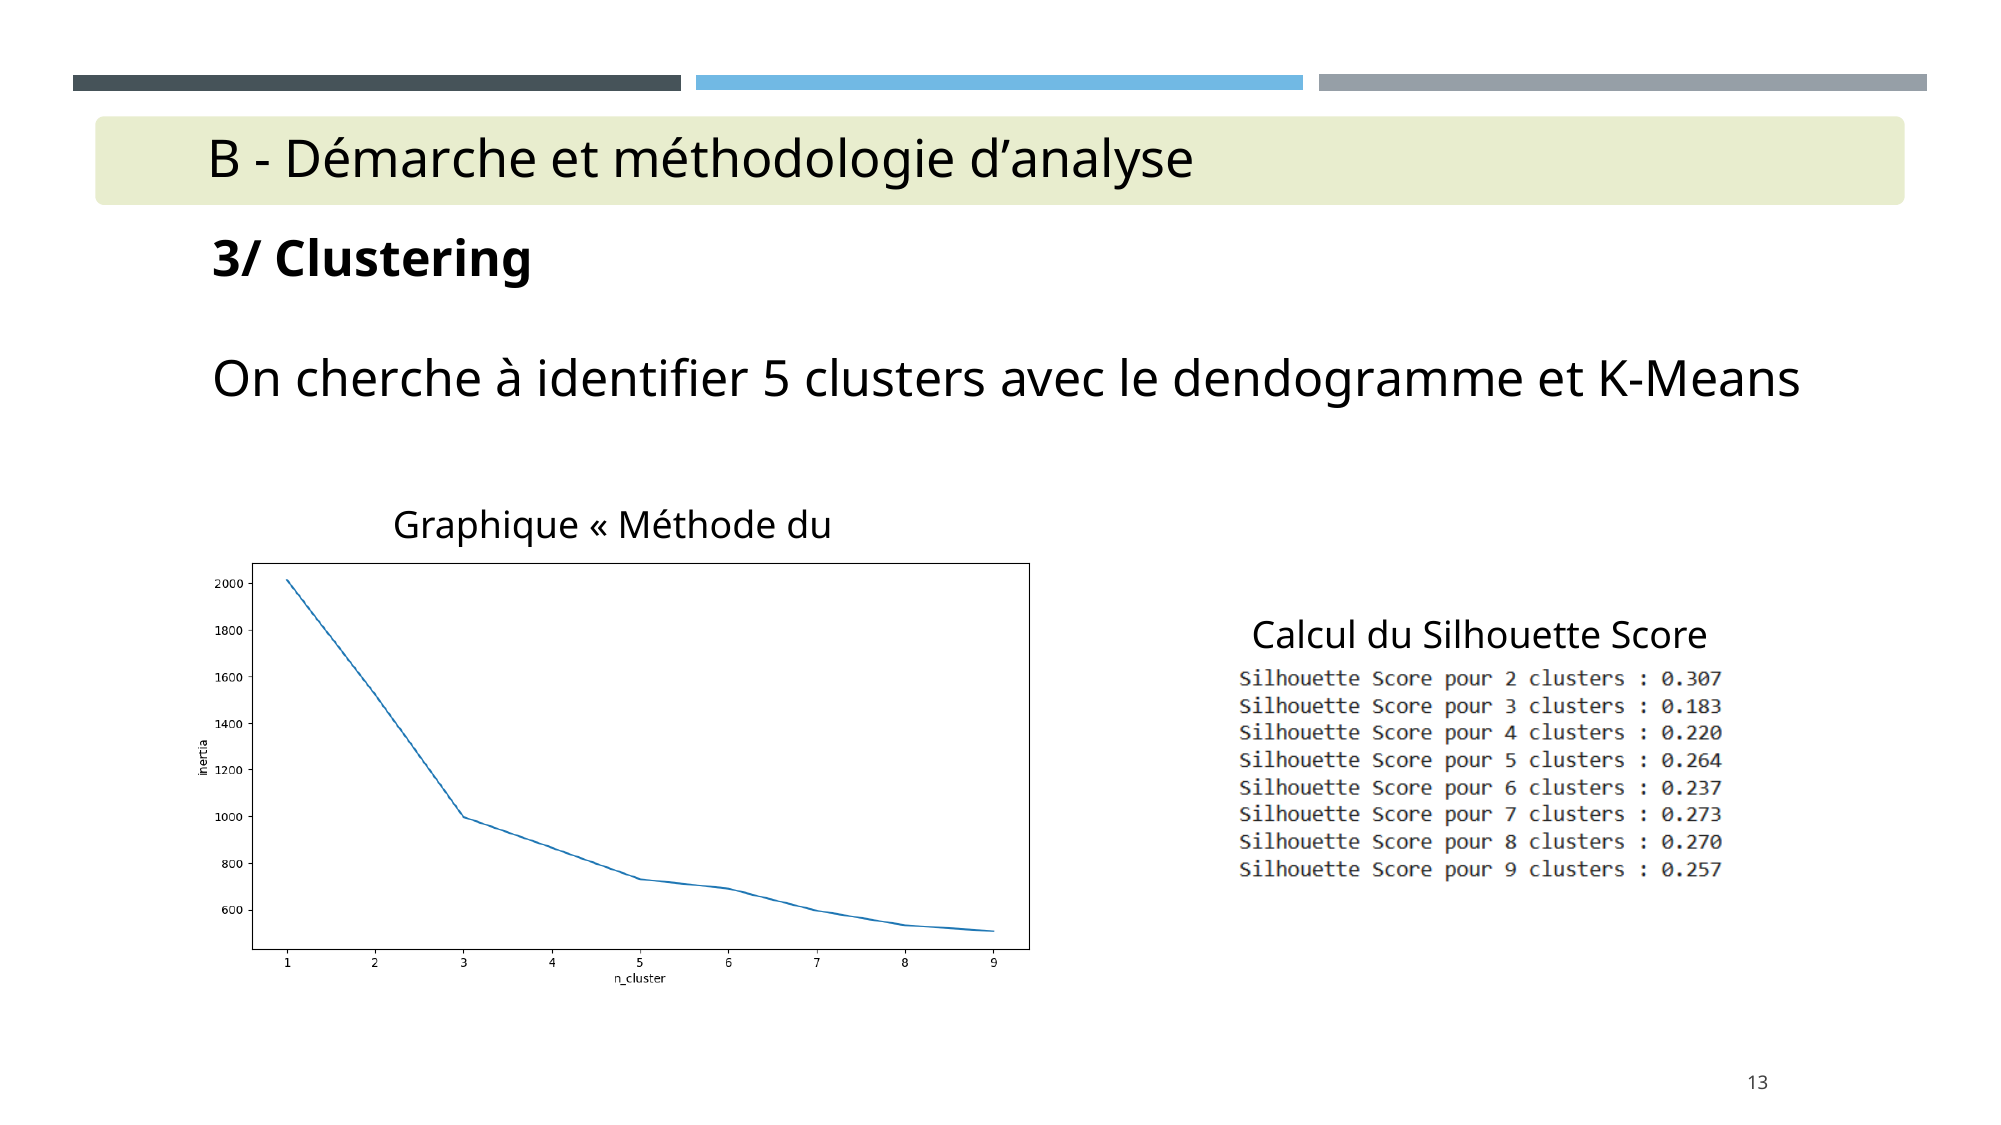

B - Démarche et méthodologie d’analyse
3/ Clustering
On cherche à identifier 5 clusters avec le dendogramme et K-Means
Graphique « Méthode du coude »
Calcul du Silhouette Score